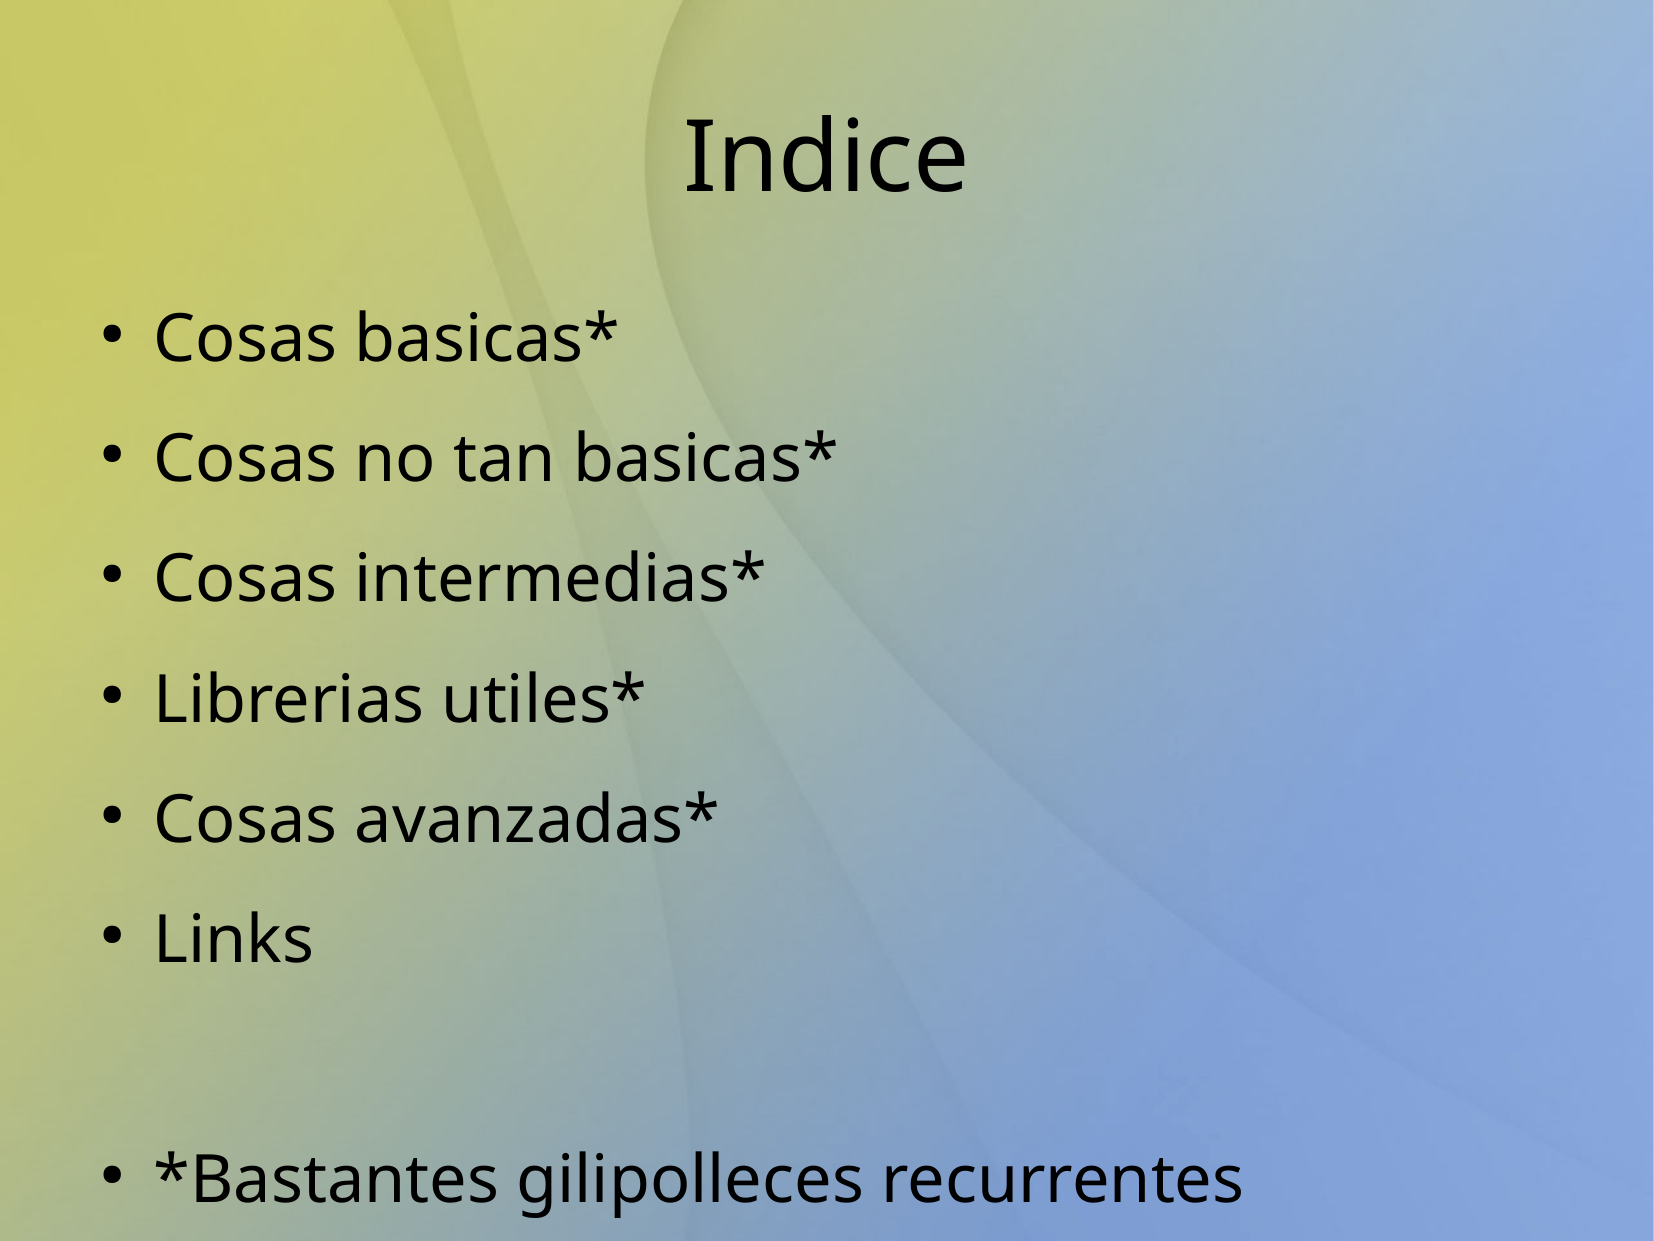

# Indice
Cosas basicas*
Cosas no tan basicas*
Cosas intermedias*
Librerias utiles*
Cosas avanzadas*
Links
*Bastantes gilipolleces recurrentes